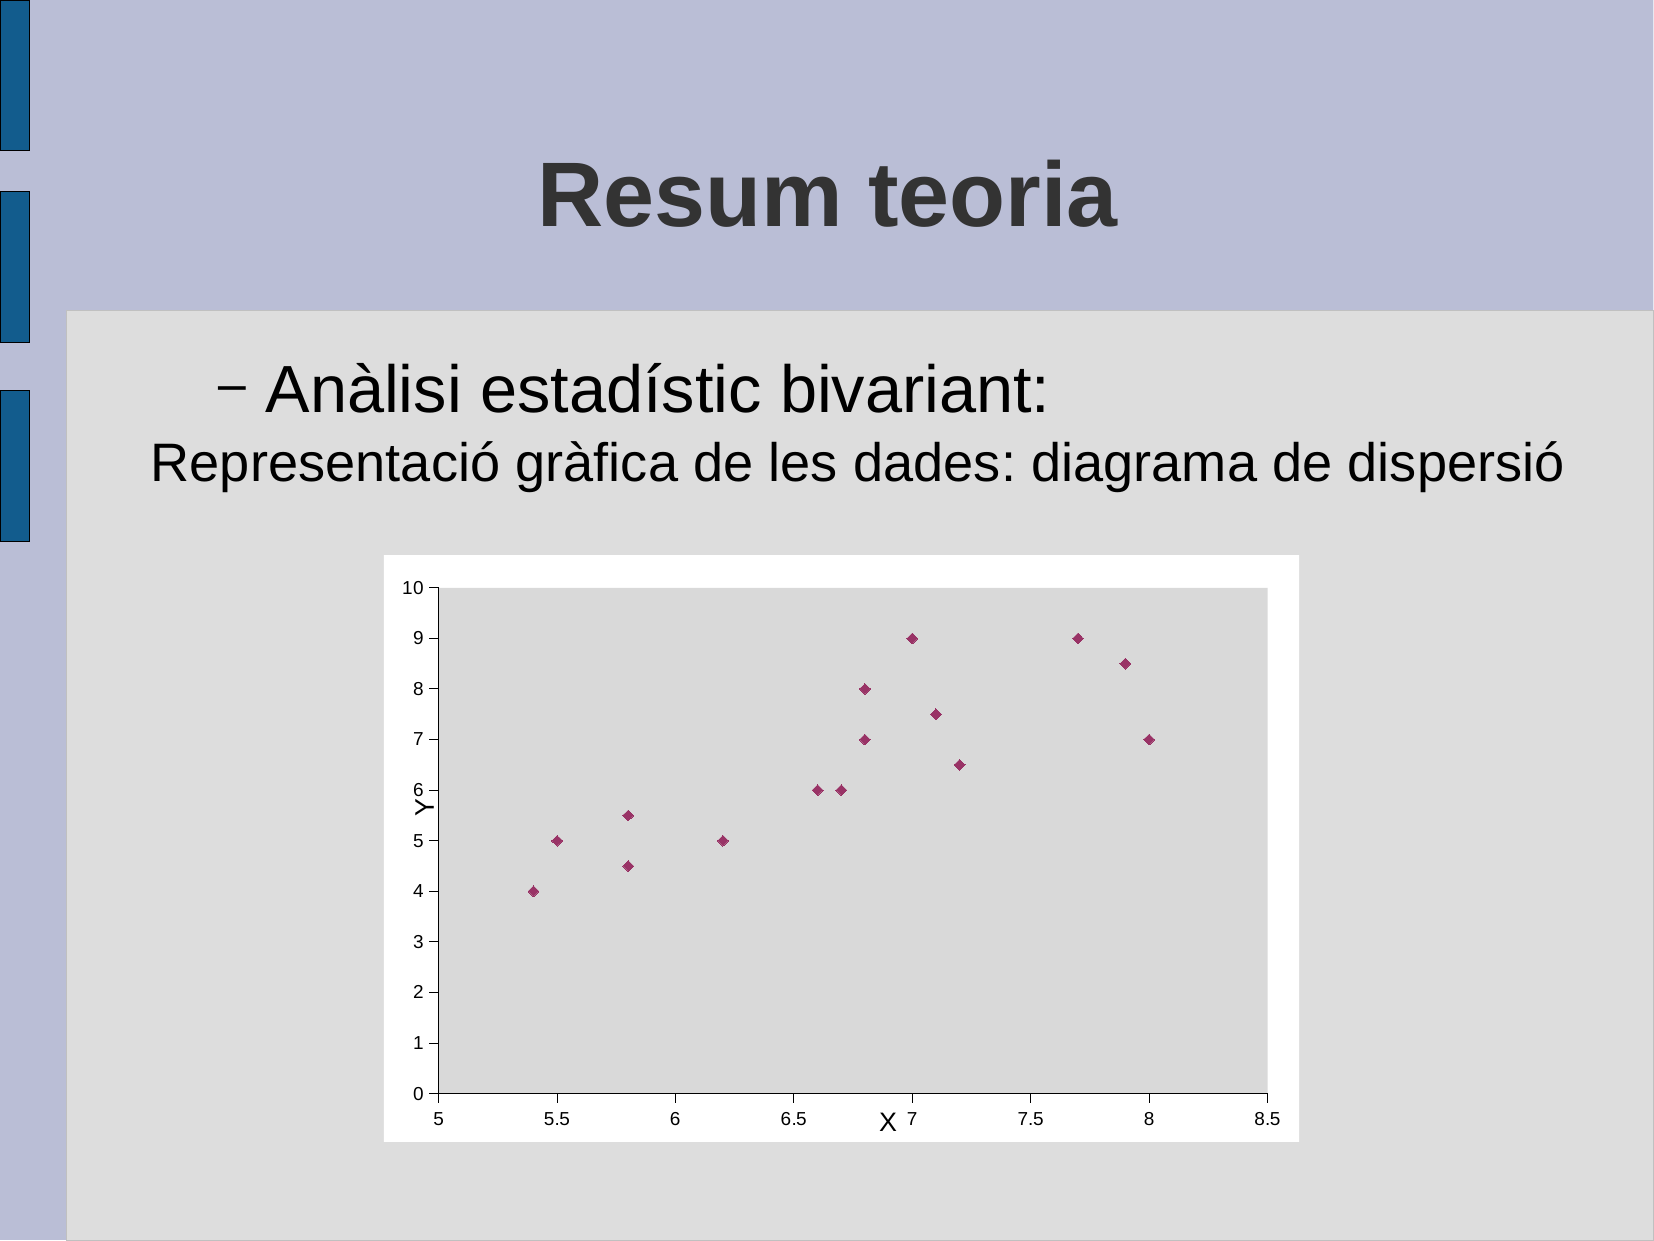

# Resum teoria
Anàlisi estadístic bivariant:
Representació gràfica de les dades: diagrama de dispersió
### Chart
| Category | Columna C |
|---|---|